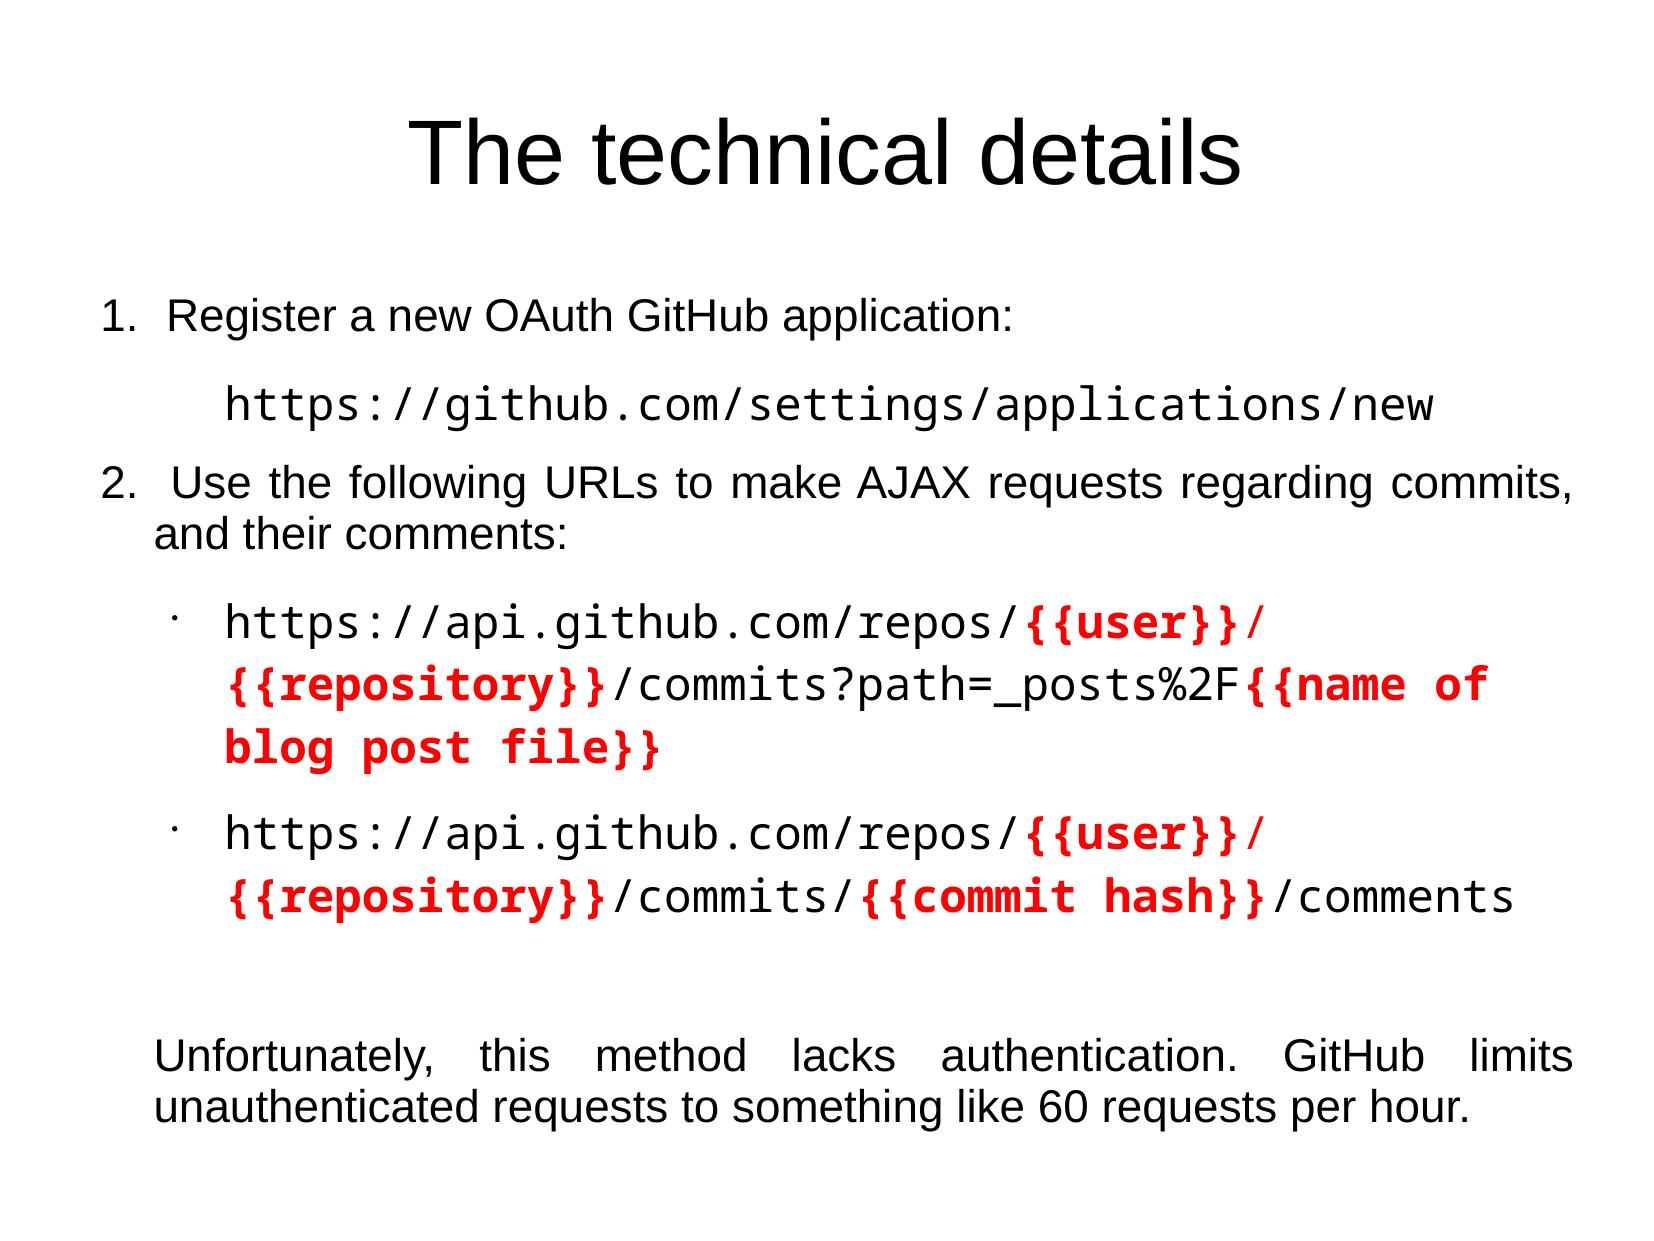

# The technical details
 Register a new OAuth GitHub application:
https://github.com/settings/applications/new
 Use the following URLs to make AJAX requests regarding commits, and their comments:
https://api.github.com/repos/{{user}}/{{repository}}/commits?path=_posts%2F{{name of blog post file}}
https://api.github.com/repos/{{user}}/{{repository}}/commits/{{commit hash}}/comments
Unfortunately, this method lacks authentication. GitHub limits unauthenticated requests to something like 60 requests per hour.